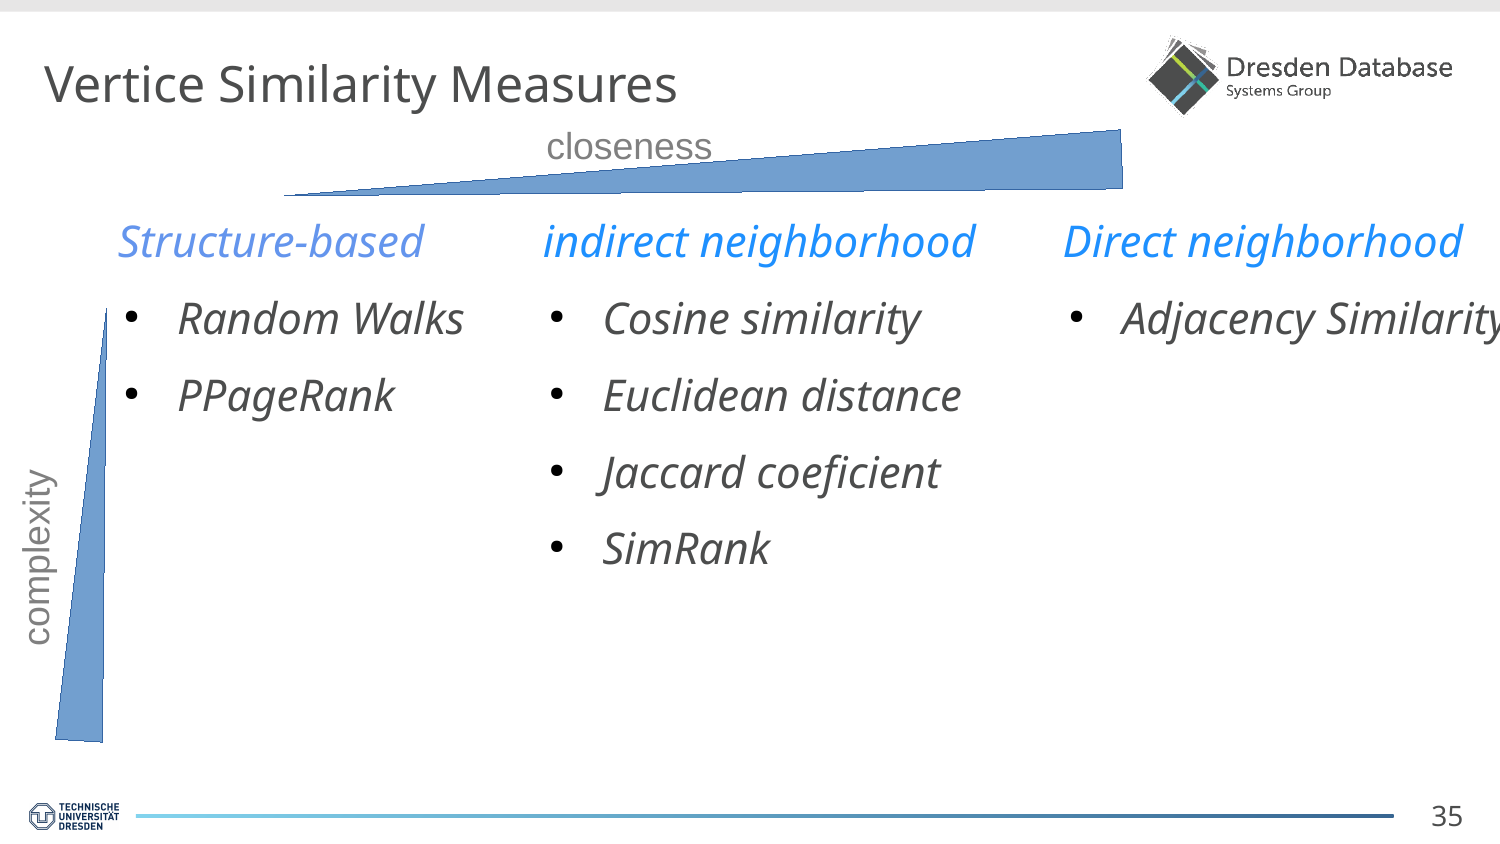

# Vertice Similarity Measures
closeness
 Structure-based
Random Walks
PPageRank
 indirect neighborhood
Cosine similarity
Euclidean distance
Jaccard coeficient
SimRank
 Direct neighborhood
Adjacency Similarity
complexity